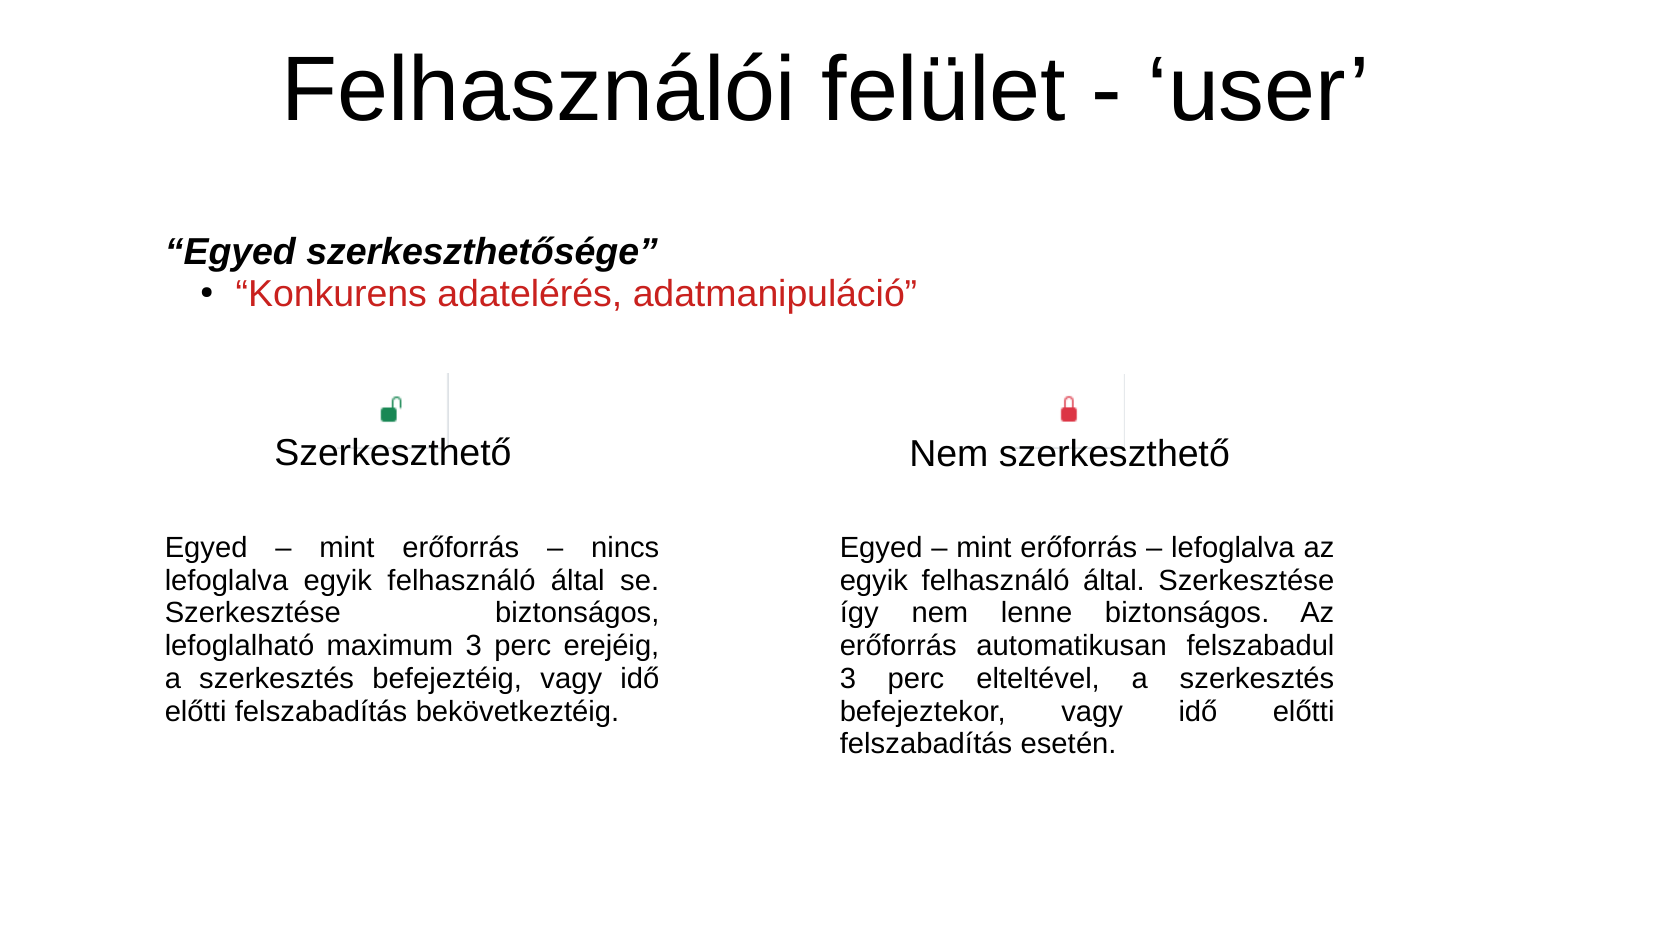

# Felhasználói felület - ‘user’
“Egyed szerkeszthetősége”
“Konkurens adatelérés, adatmanipuláció”
Szerkeszthető
Nem szerkeszthető
Egyed – mint erőforrás – nincs lefoglalva egyik felhasználó által se. Szerkesztése biztonságos, lefoglalható maximum 3 perc erejéig, a szerkesztés befejeztéig, vagy idő előtti felszabadítás bekövetkeztéig.
Egyed – mint erőforrás – lefoglalva az egyik felhasználó által. Szerkesztése így nem lenne biztonságos. Az erőforrás automatikusan felszabadul 3 perc elteltével, a szerkesztés befejeztekor, vagy idő előtti felszabadítás esetén.